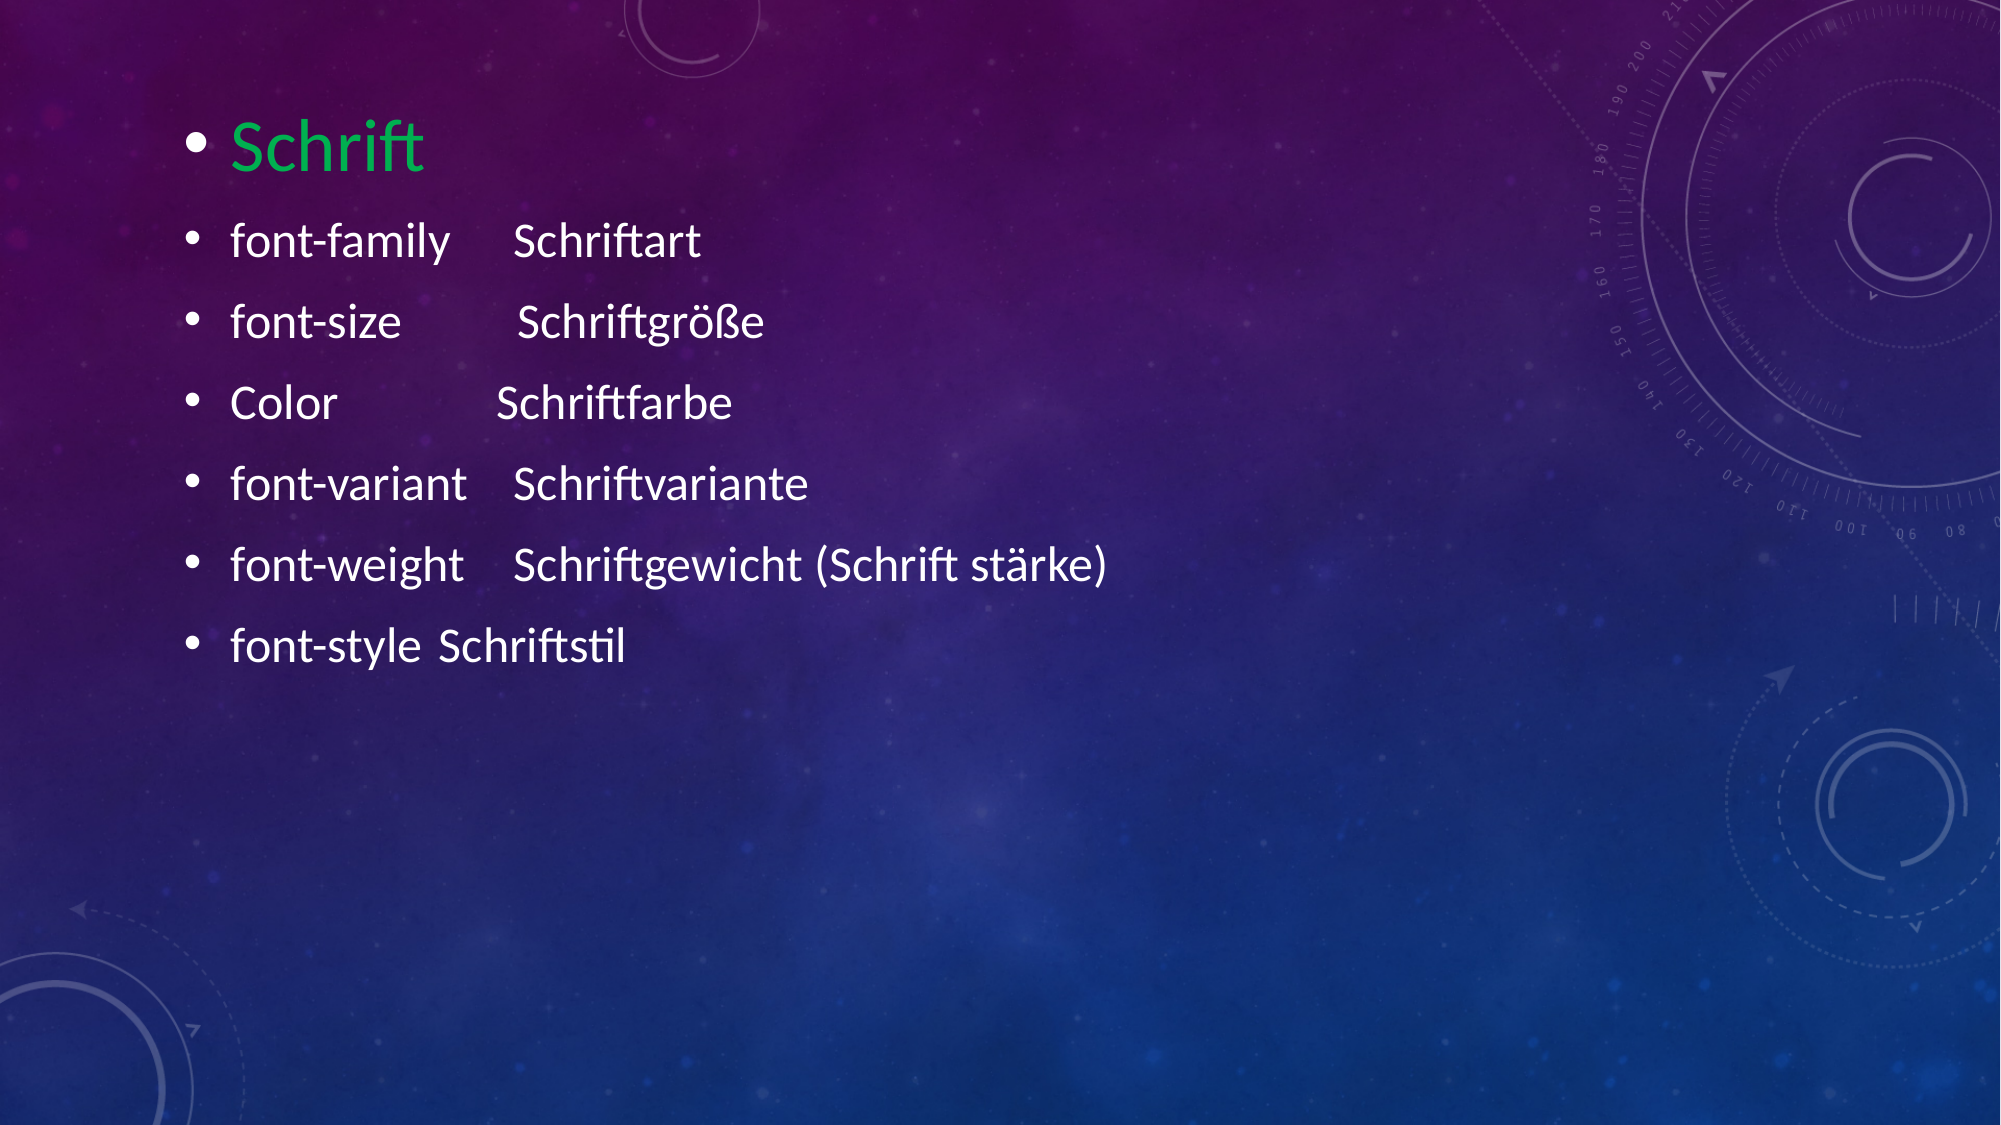

# Schrift
font-family	 Schriftart
font-size	 Schriftgröße
Color Schriftfarbe
font-variant	 Schriftvariante
font-weight	 Schriftgewicht (Schrift stärke)
font-style	 Schriftstil